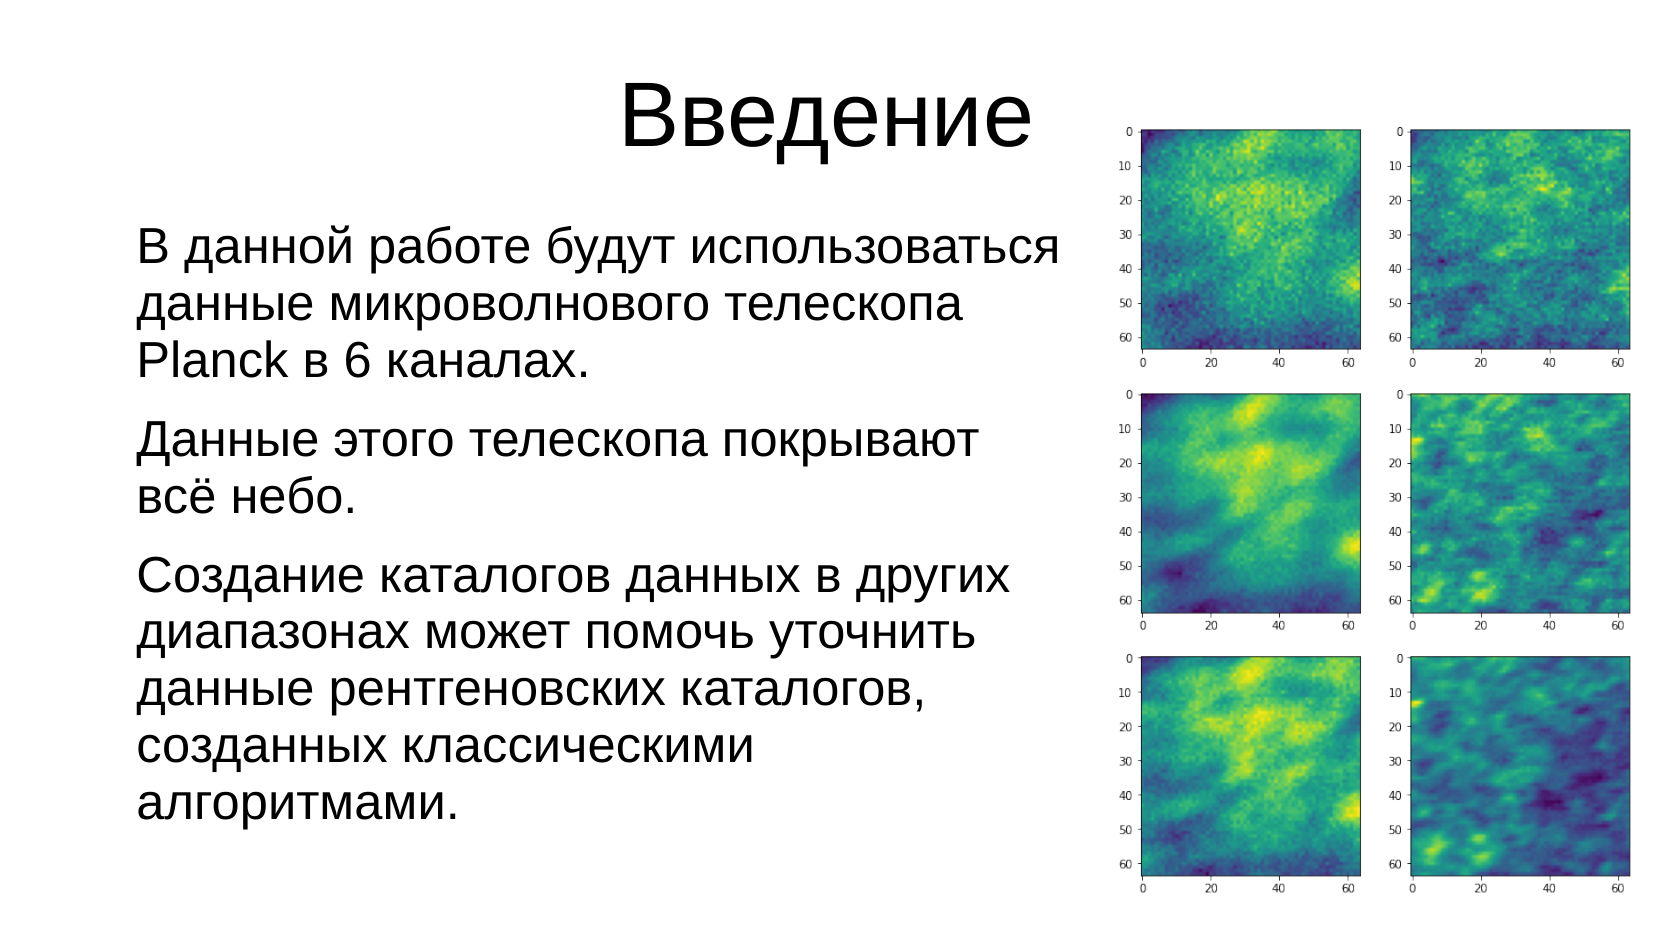

# Введение
В данной работе будут использоваться данные микроволнового телескопа Planck в 6 каналах.
Данные этого телескопа покрывают всё небо.
Создание каталогов данных в других диапазонах может помочь уточнить данные рентгеновских каталогов, созданных классическими алгоритмами.